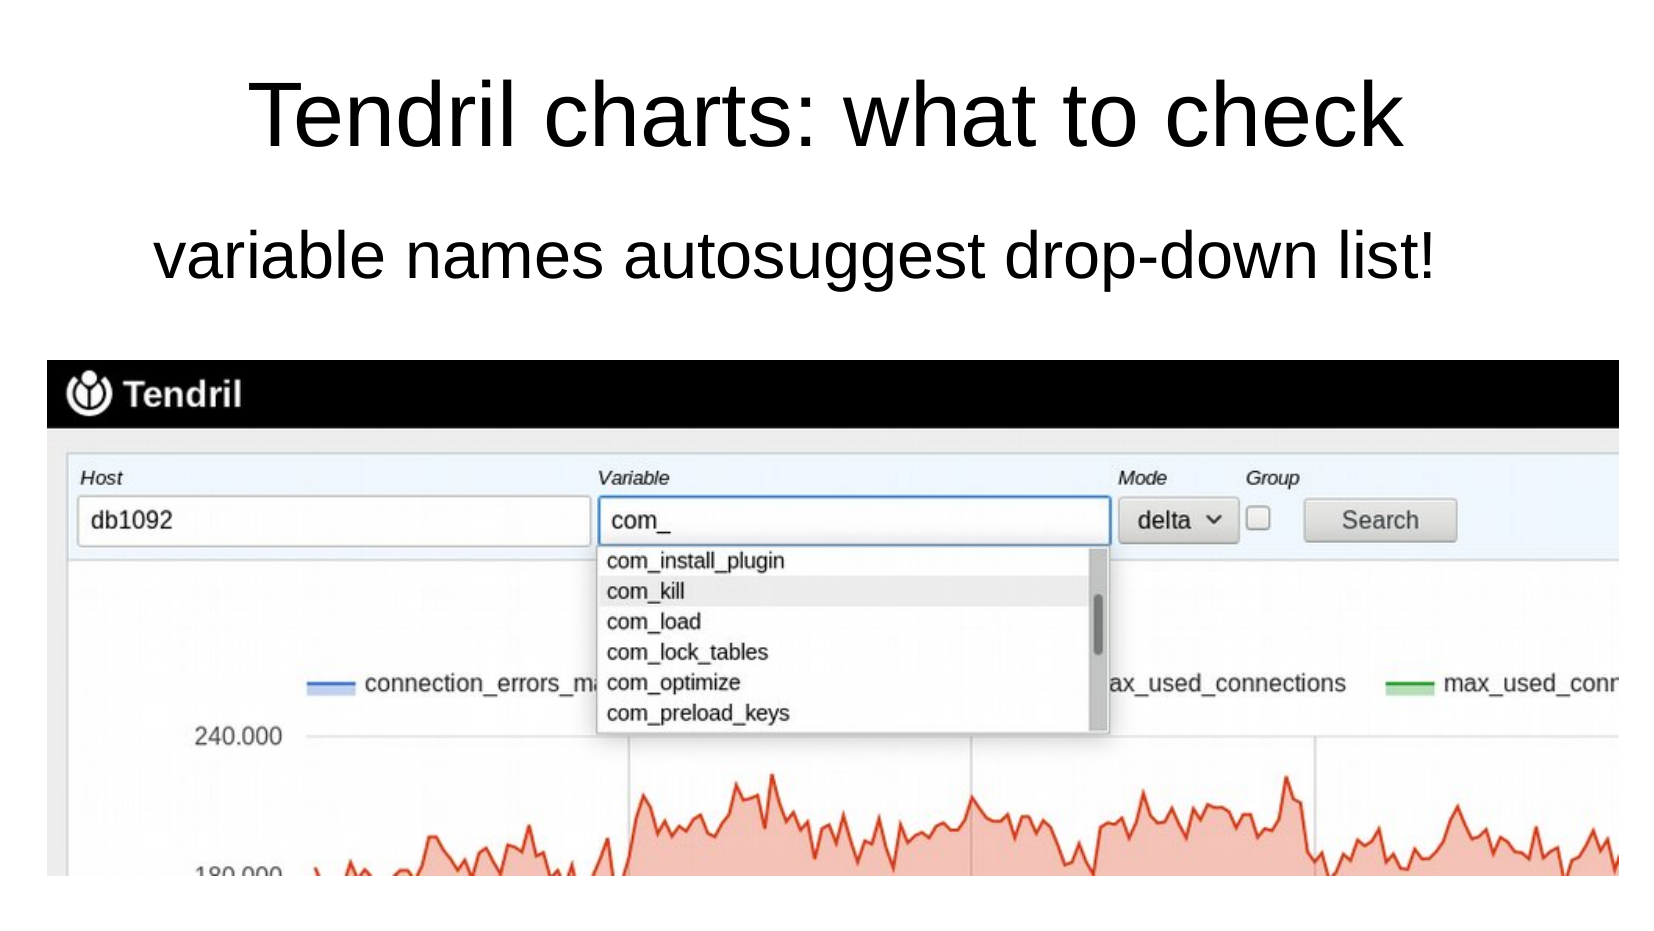

# Tendril charts: what to check
variable names autosuggest drop-down list!